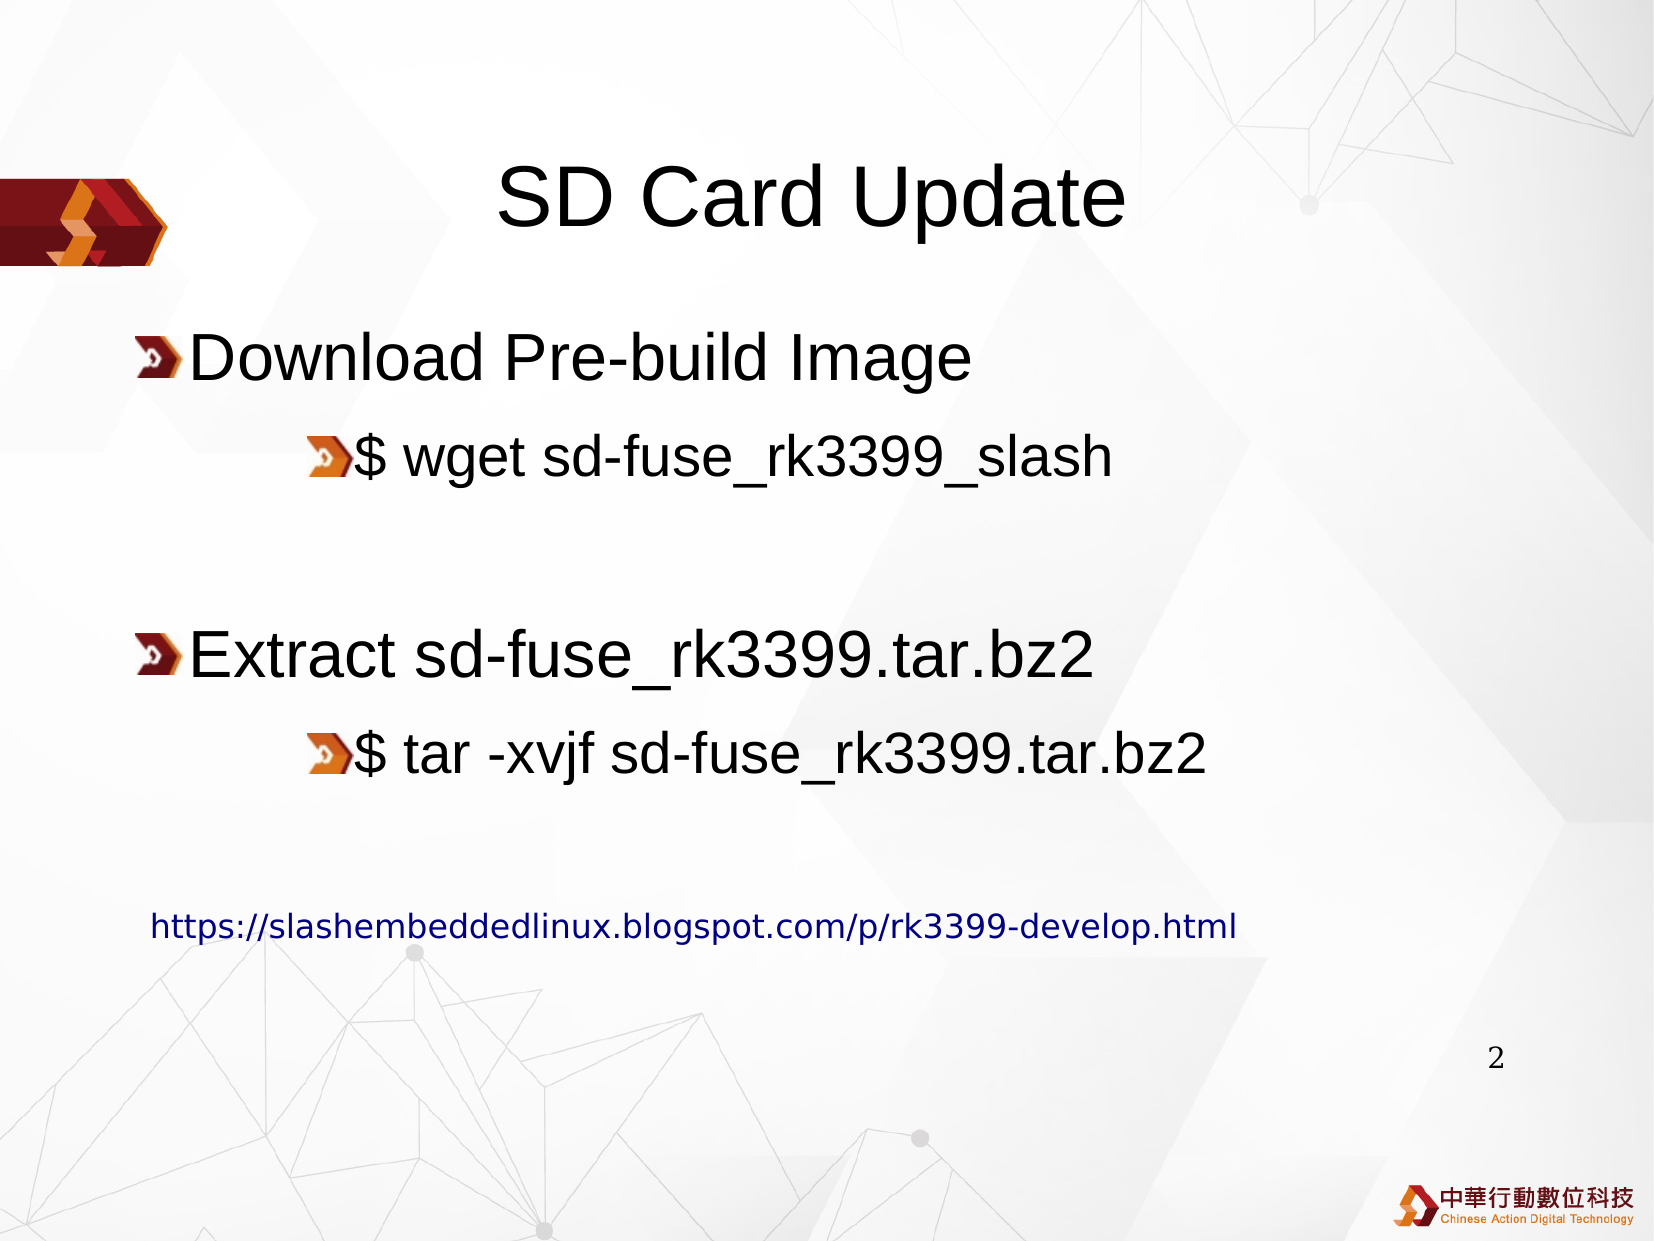

# SD Card Update
Download Pre-build Image
$ wget sd-fuse_rk3399_slash
Extract sd-fuse_rk3399.tar.bz2
$ tar -xvjf sd-fuse_rk3399.tar.bz2
https://slashembeddedlinux.blogspot.com/p/rk3399-develop.html
2